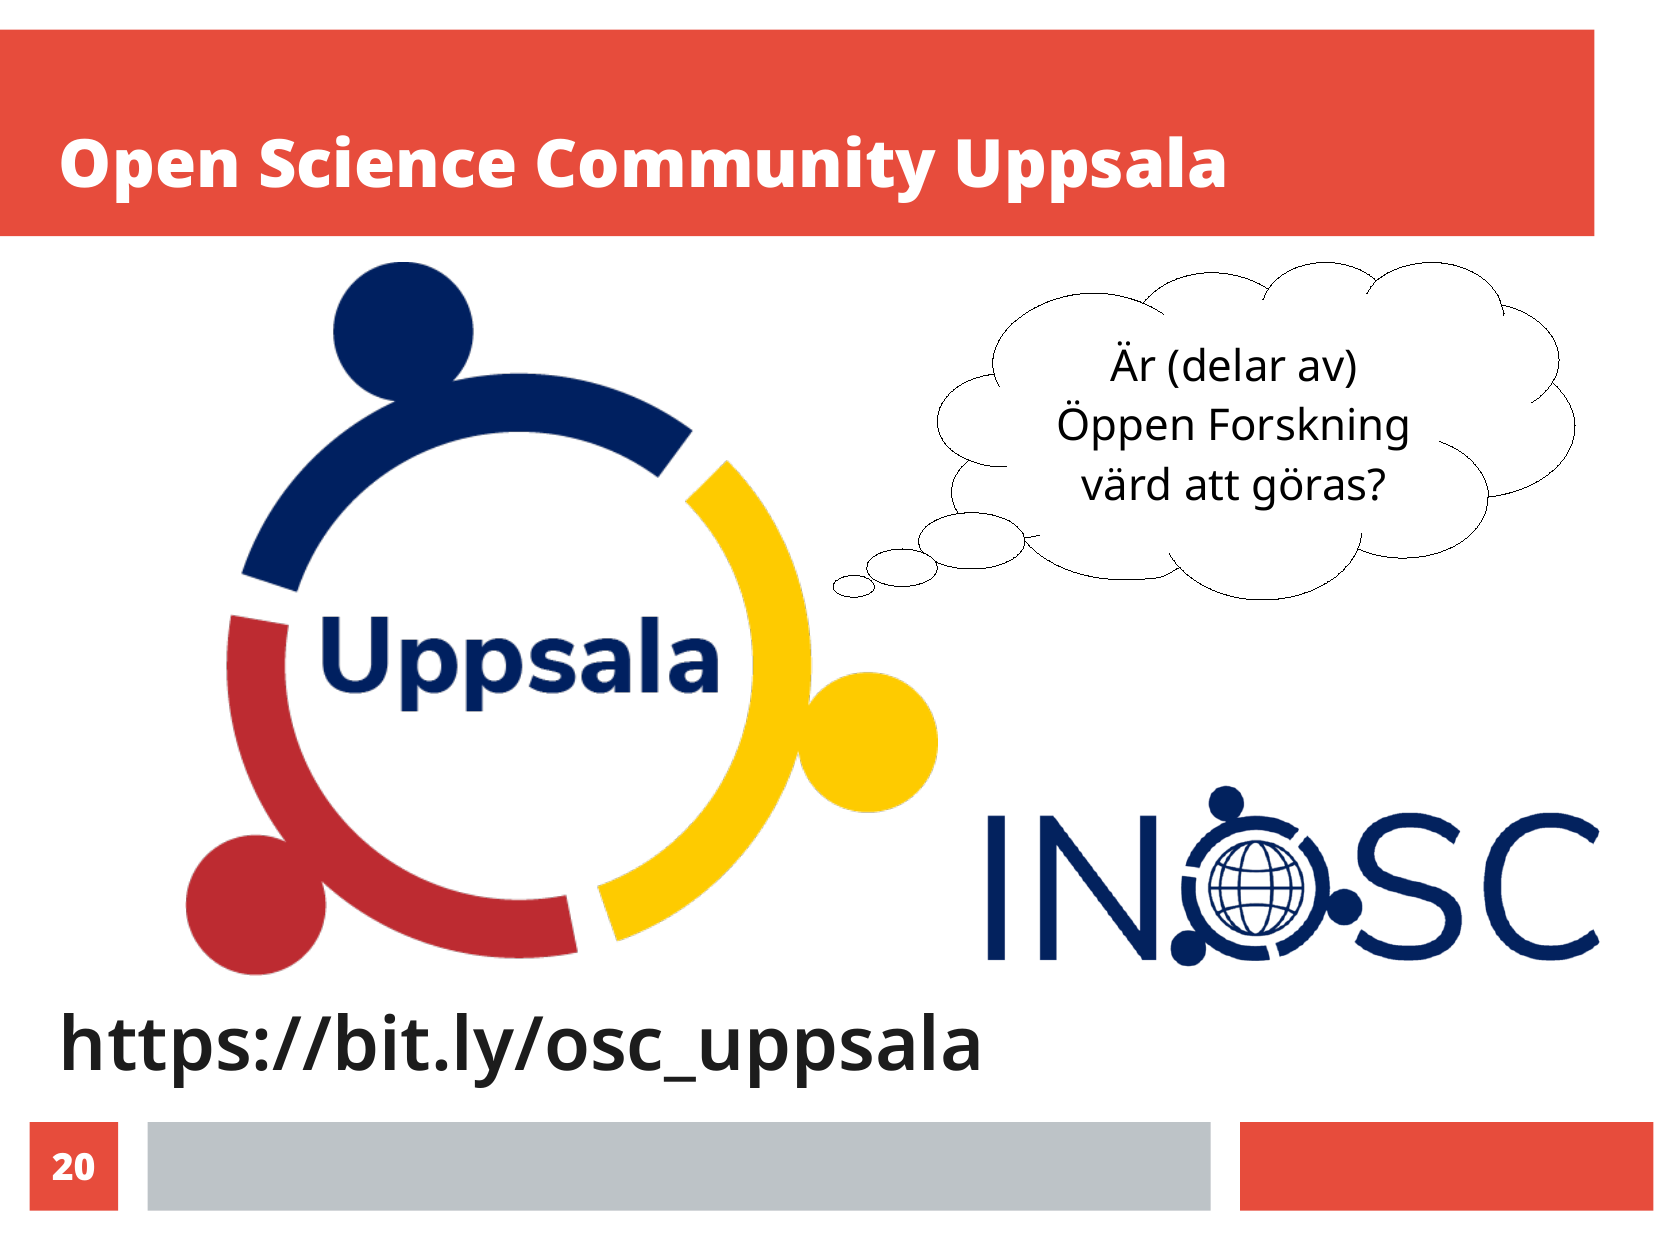

# Open Science Community Uppsala
Är (delar av) Öppen Forskning värd att göras?
https://bit.ly/osc_uppsala
20